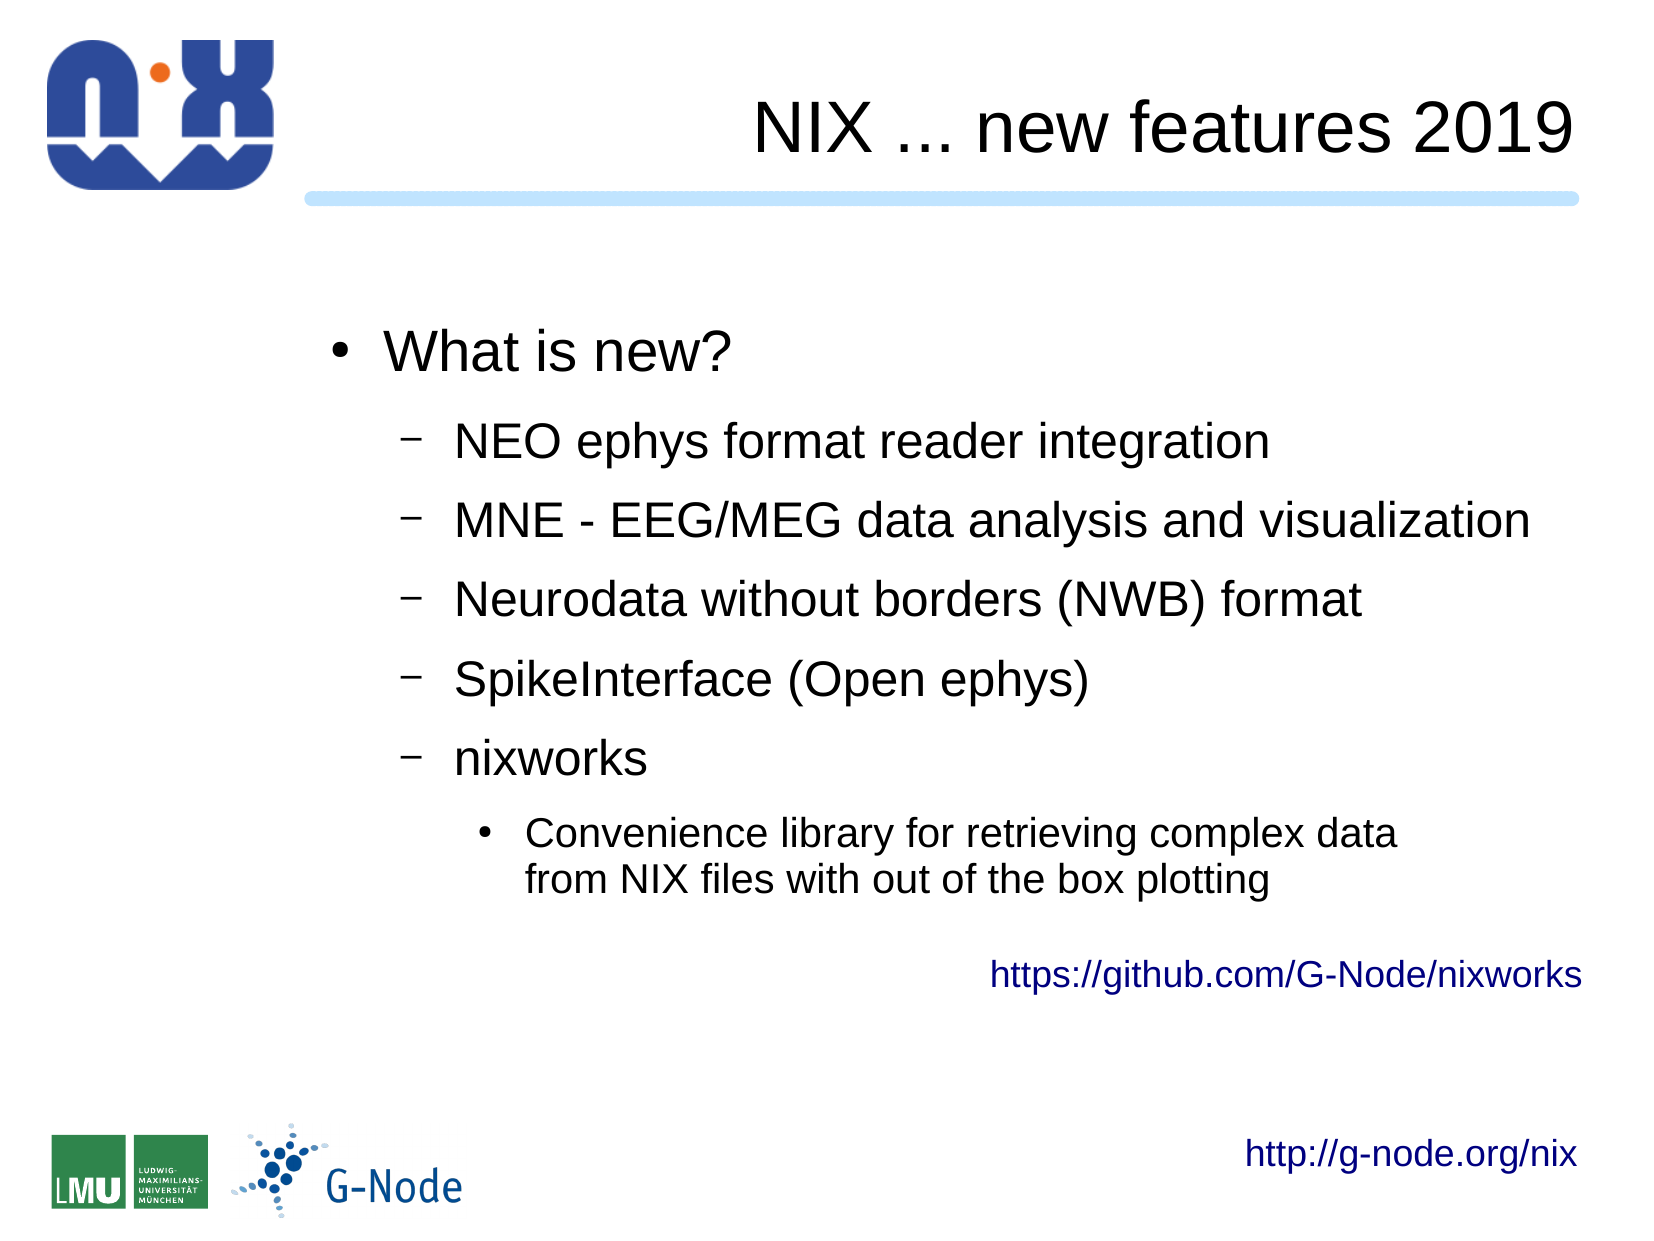

NIX ... new features 2019
# What is new?
NEO ephys format reader integration
MNE - EEG/MEG data analysis and visualization
Neurodata without borders (NWB) format
SpikeInterface (Open ephys)
nixworks
Convenience library for retrieving complex data
from NIX files with out of the box plotting
https://github.com/G-Node/nixworks
http://g-node.org/nix